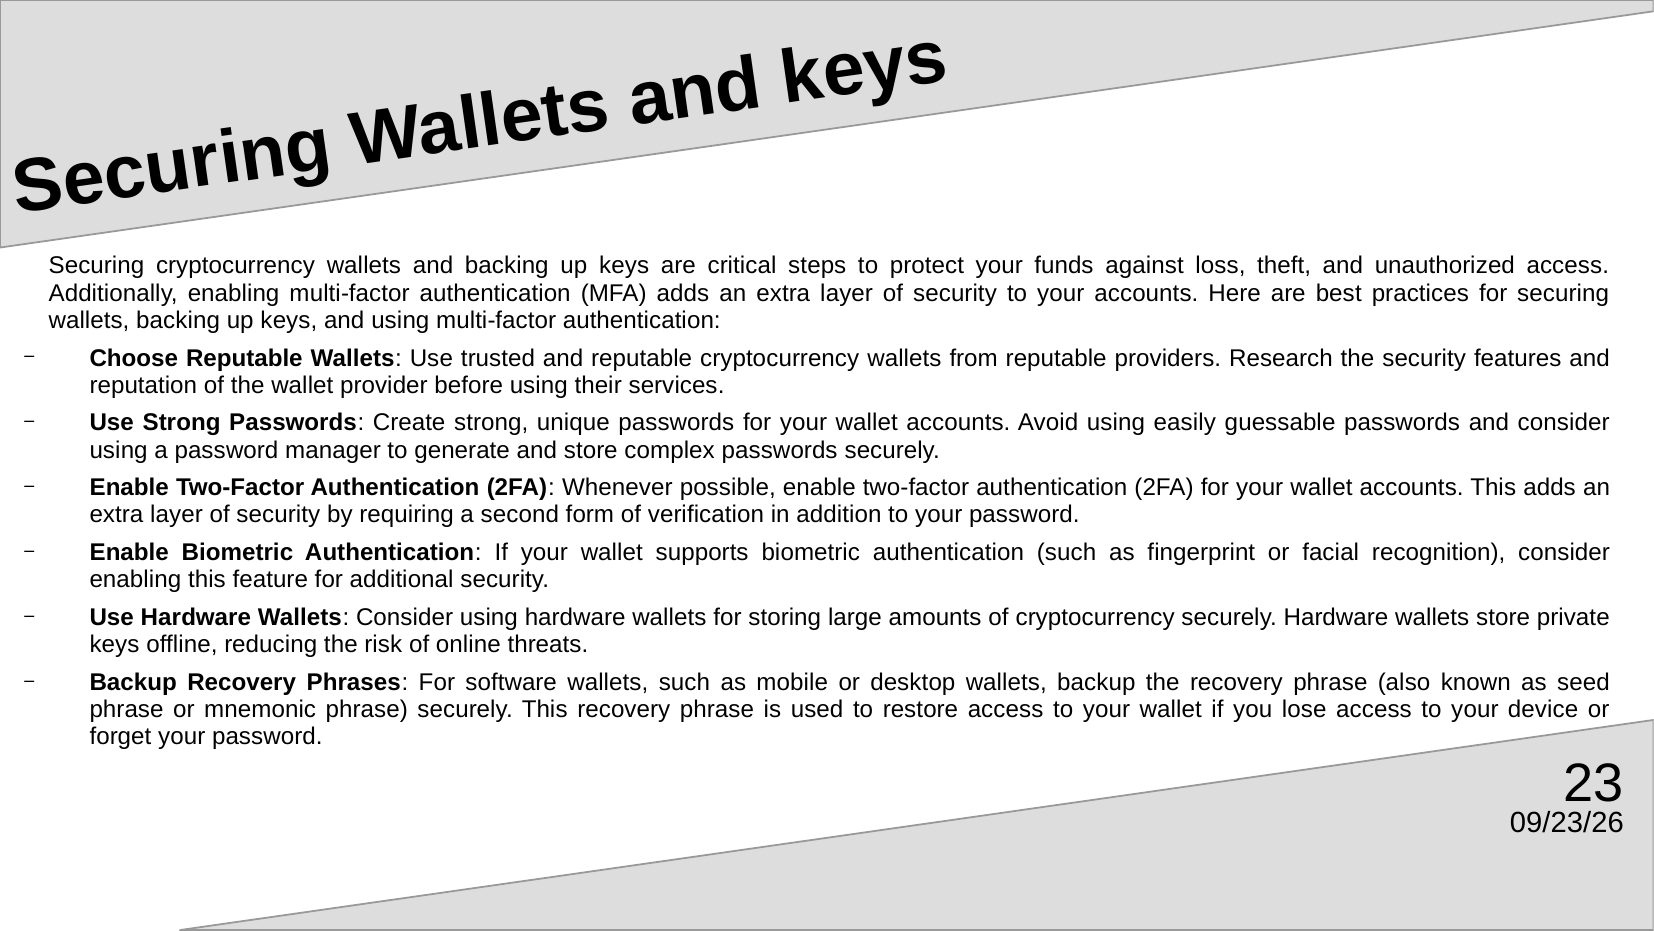

# Securing Wallets and keys
Securing cryptocurrency wallets and backing up keys are critical steps to protect your funds against loss, theft, and unauthorized access. Additionally, enabling multi-factor authentication (MFA) adds an extra layer of security to your accounts. Here are best practices for securing wallets, backing up keys, and using multi-factor authentication:
Choose Reputable Wallets: Use trusted and reputable cryptocurrency wallets from reputable providers. Research the security features and reputation of the wallet provider before using their services.
Use Strong Passwords: Create strong, unique passwords for your wallet accounts. Avoid using easily guessable passwords and consider using a password manager to generate and store complex passwords securely.
Enable Two-Factor Authentication (2FA): Whenever possible, enable two-factor authentication (2FA) for your wallet accounts. This adds an extra layer of security by requiring a second form of verification in addition to your password.
Enable Biometric Authentication: If your wallet supports biometric authentication (such as fingerprint or facial recognition), consider enabling this feature for additional security.
Use Hardware Wallets: Consider using hardware wallets for storing large amounts of cryptocurrency securely. Hardware wallets store private keys offline, reducing the risk of online threats.
Backup Recovery Phrases: For software wallets, such as mobile or desktop wallets, backup the recovery phrase (also known as seed phrase or mnemonic phrase) securely. This recovery phrase is used to restore access to your wallet if you lose access to your device or forget your password.
23